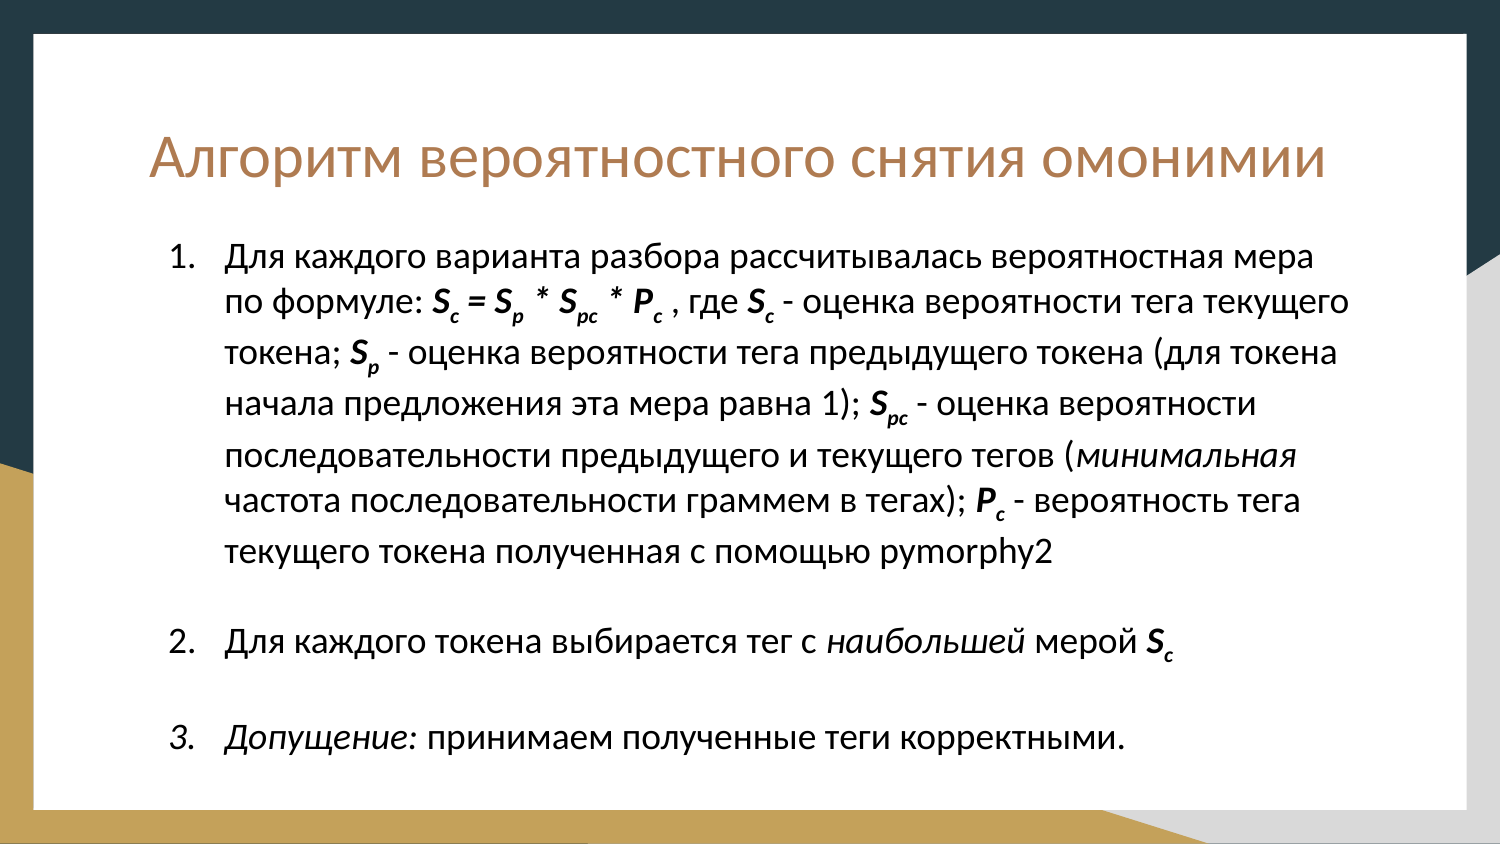

# Алгоритм вероятностного снятия омонимии
Для каждого варианта разбора рассчитывалась вероятностная мера по формуле: Sc = Sp * Spc * Pc , где Sc - оценка вероятности тега текущего токена; Sp - оценка вероятности тега предыдущего токена (для токена начала предложения эта мера равна 1); Spc - оценка вероятности последовательности предыдущего и текущего тегов (минимальная частота последовательности граммем в тегах); Pc - вероятность тега текущего токена полученная с помощью pymorphy2
Для каждого токена выбирается тег с наибольшей мерой Sc
Допущение: принимаем полученные теги корректными.